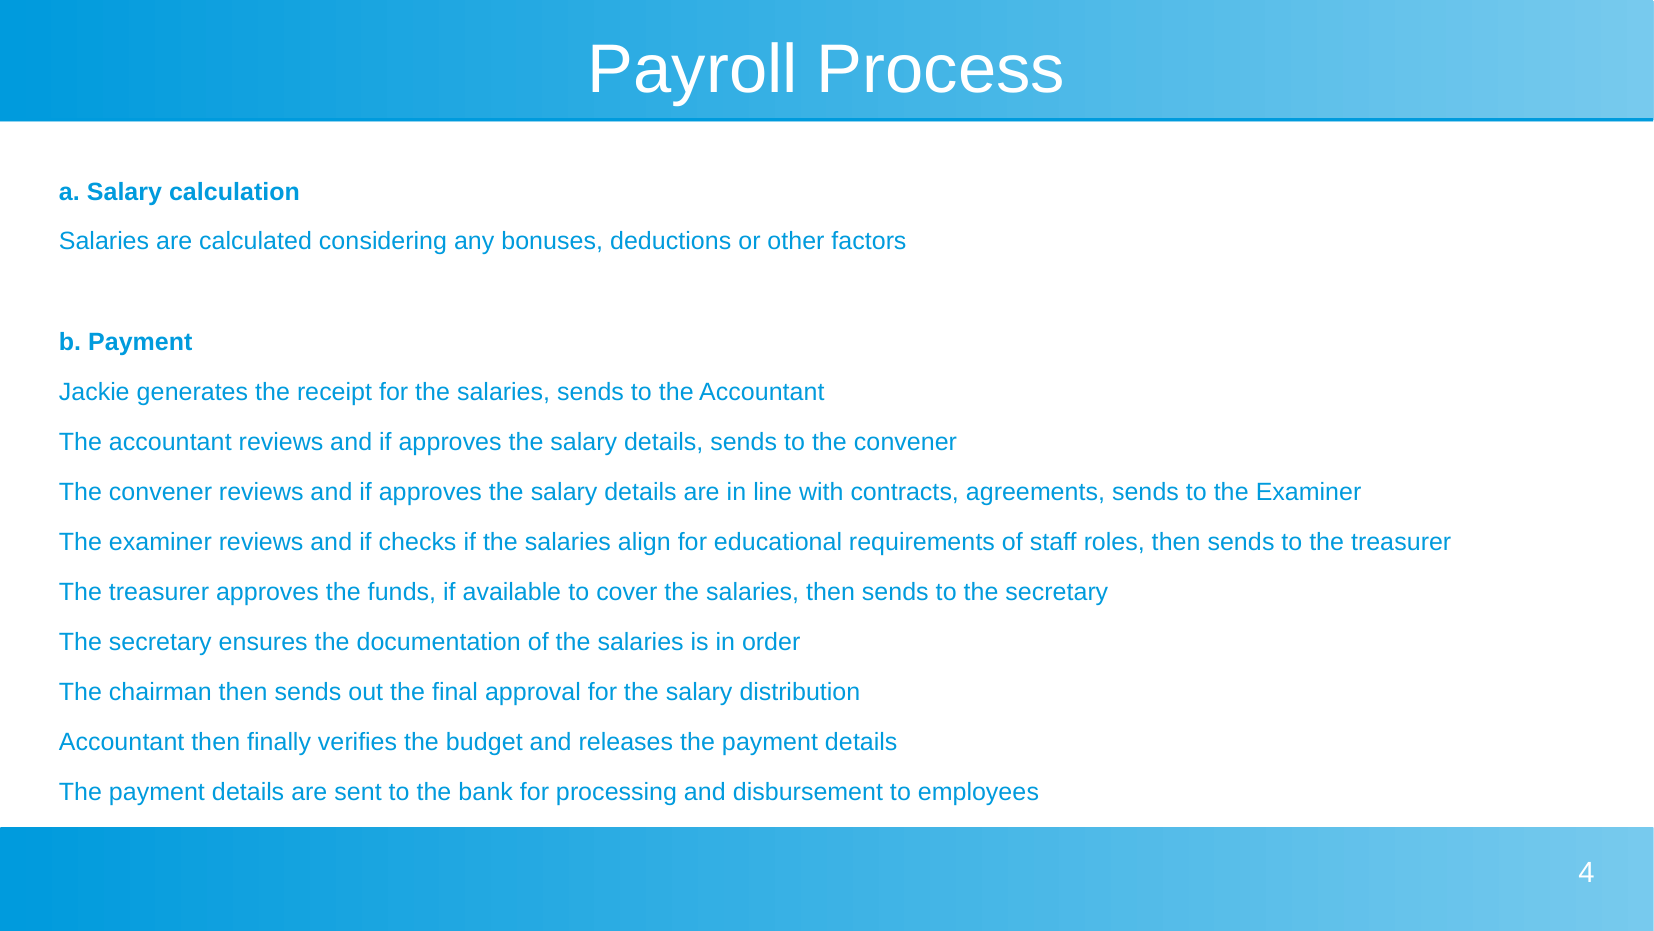

# Payroll Process
a. Salary calculation
Salaries are calculated considering any bonuses, deductions or other factors
b. Payment
Jackie generates the receipt for the salaries, sends to the Accountant
The accountant reviews and if approves the salary details, sends to the convener
The convener reviews and if approves the salary details are in line with contracts, agreements, sends to the Examiner
The examiner reviews and if checks if the salaries align for educational requirements of staff roles, then sends to the treasurer
The treasurer approves the funds, if available to cover the salaries, then sends to the secretary
The secretary ensures the documentation of the salaries is in order
The chairman then sends out the final approval for the salary distribution
Accountant then finally verifies the budget and releases the payment details
The payment details are sent to the bank for processing and disbursement to employees
4